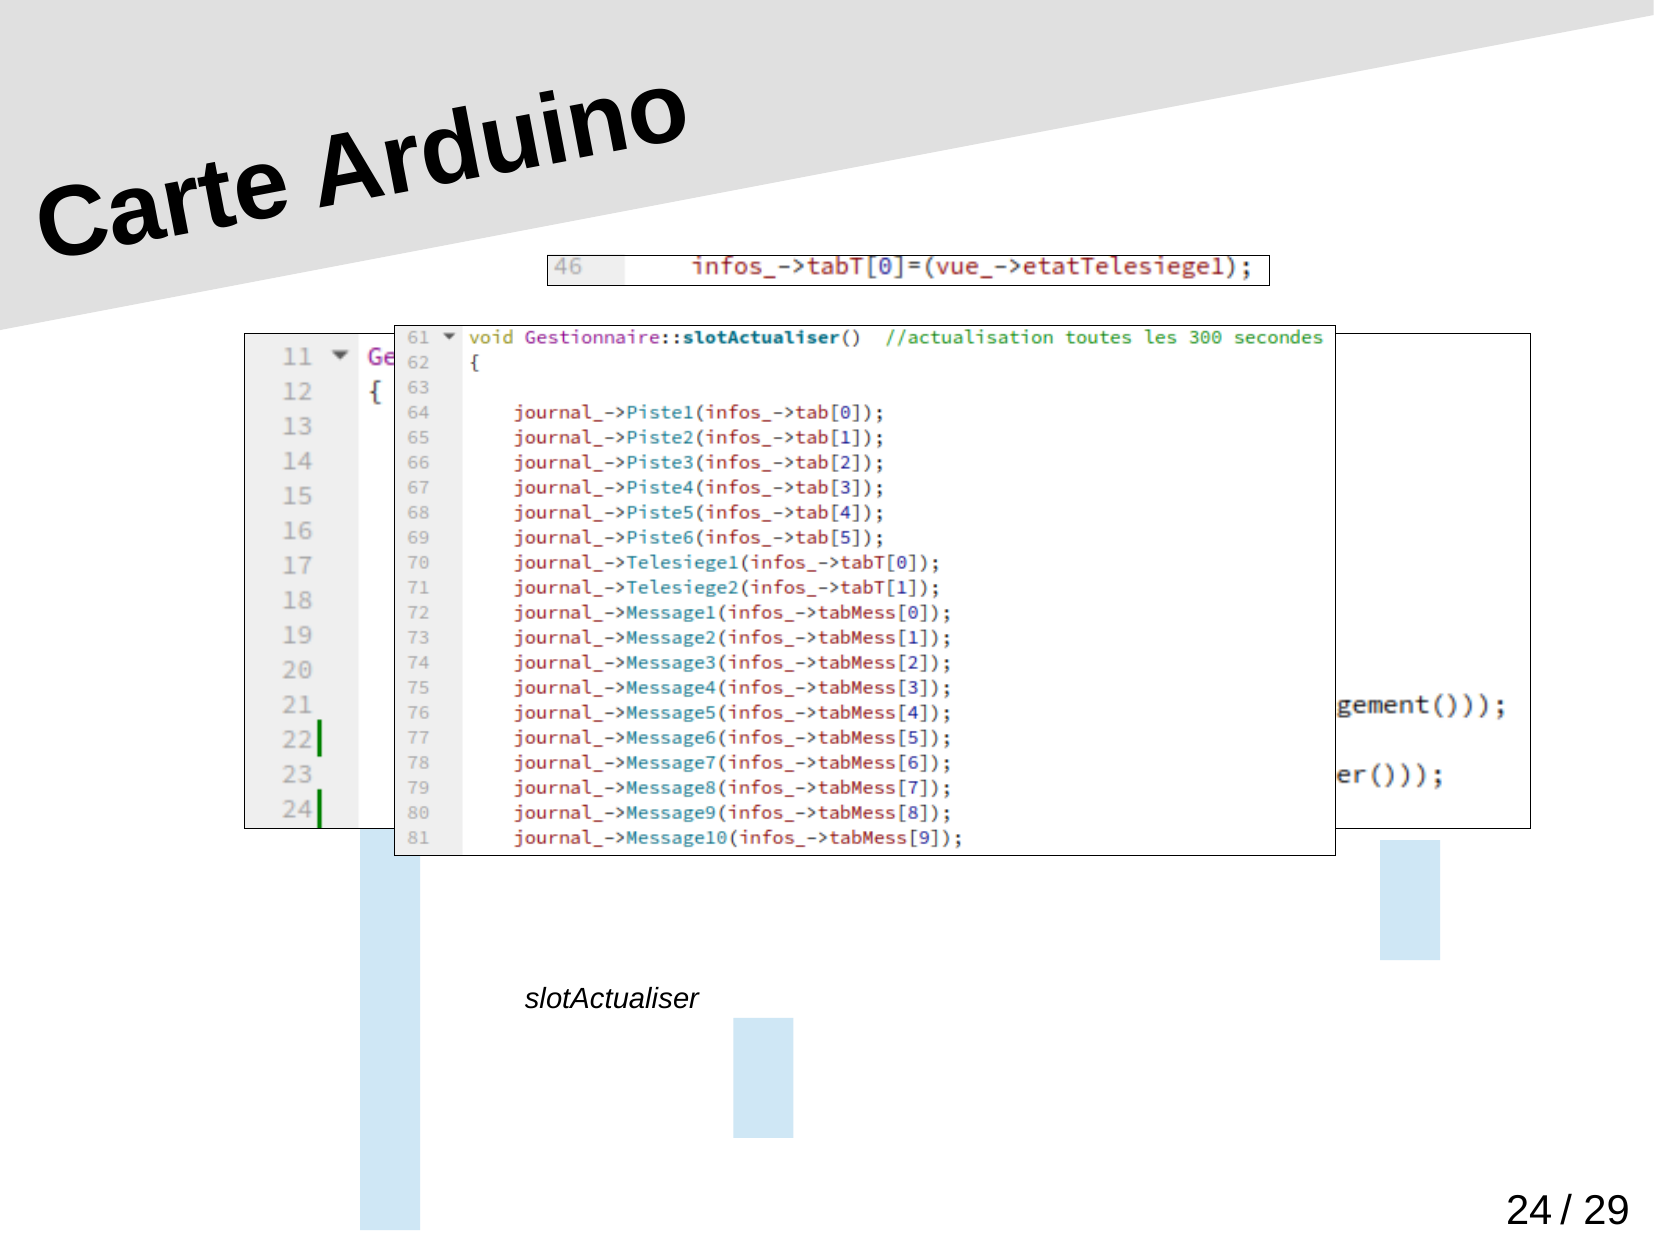

# Carte Arduino
gestionnaire
journal
carte
infos
créer
créer
créer
GetEtat
slotActualiser
slotActualiser